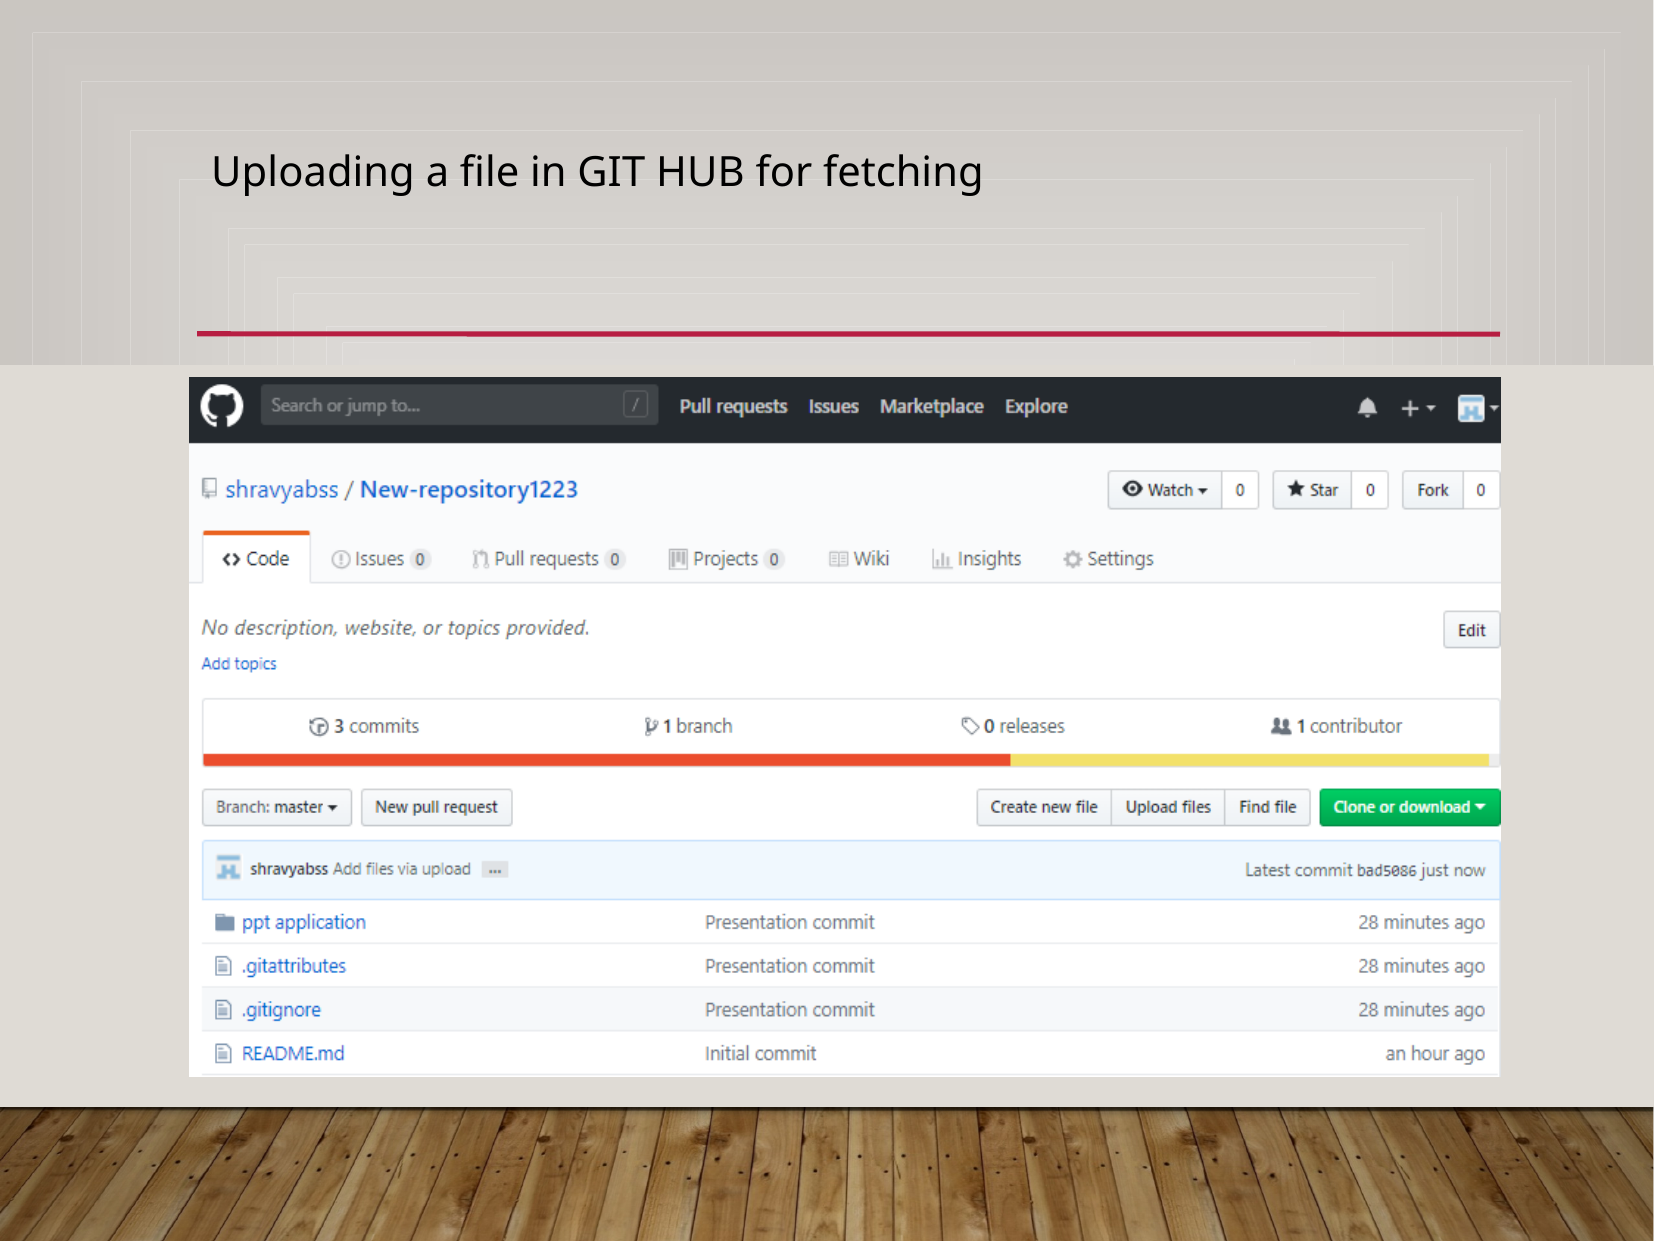

# Uploading a file in GIT HUB for fetching